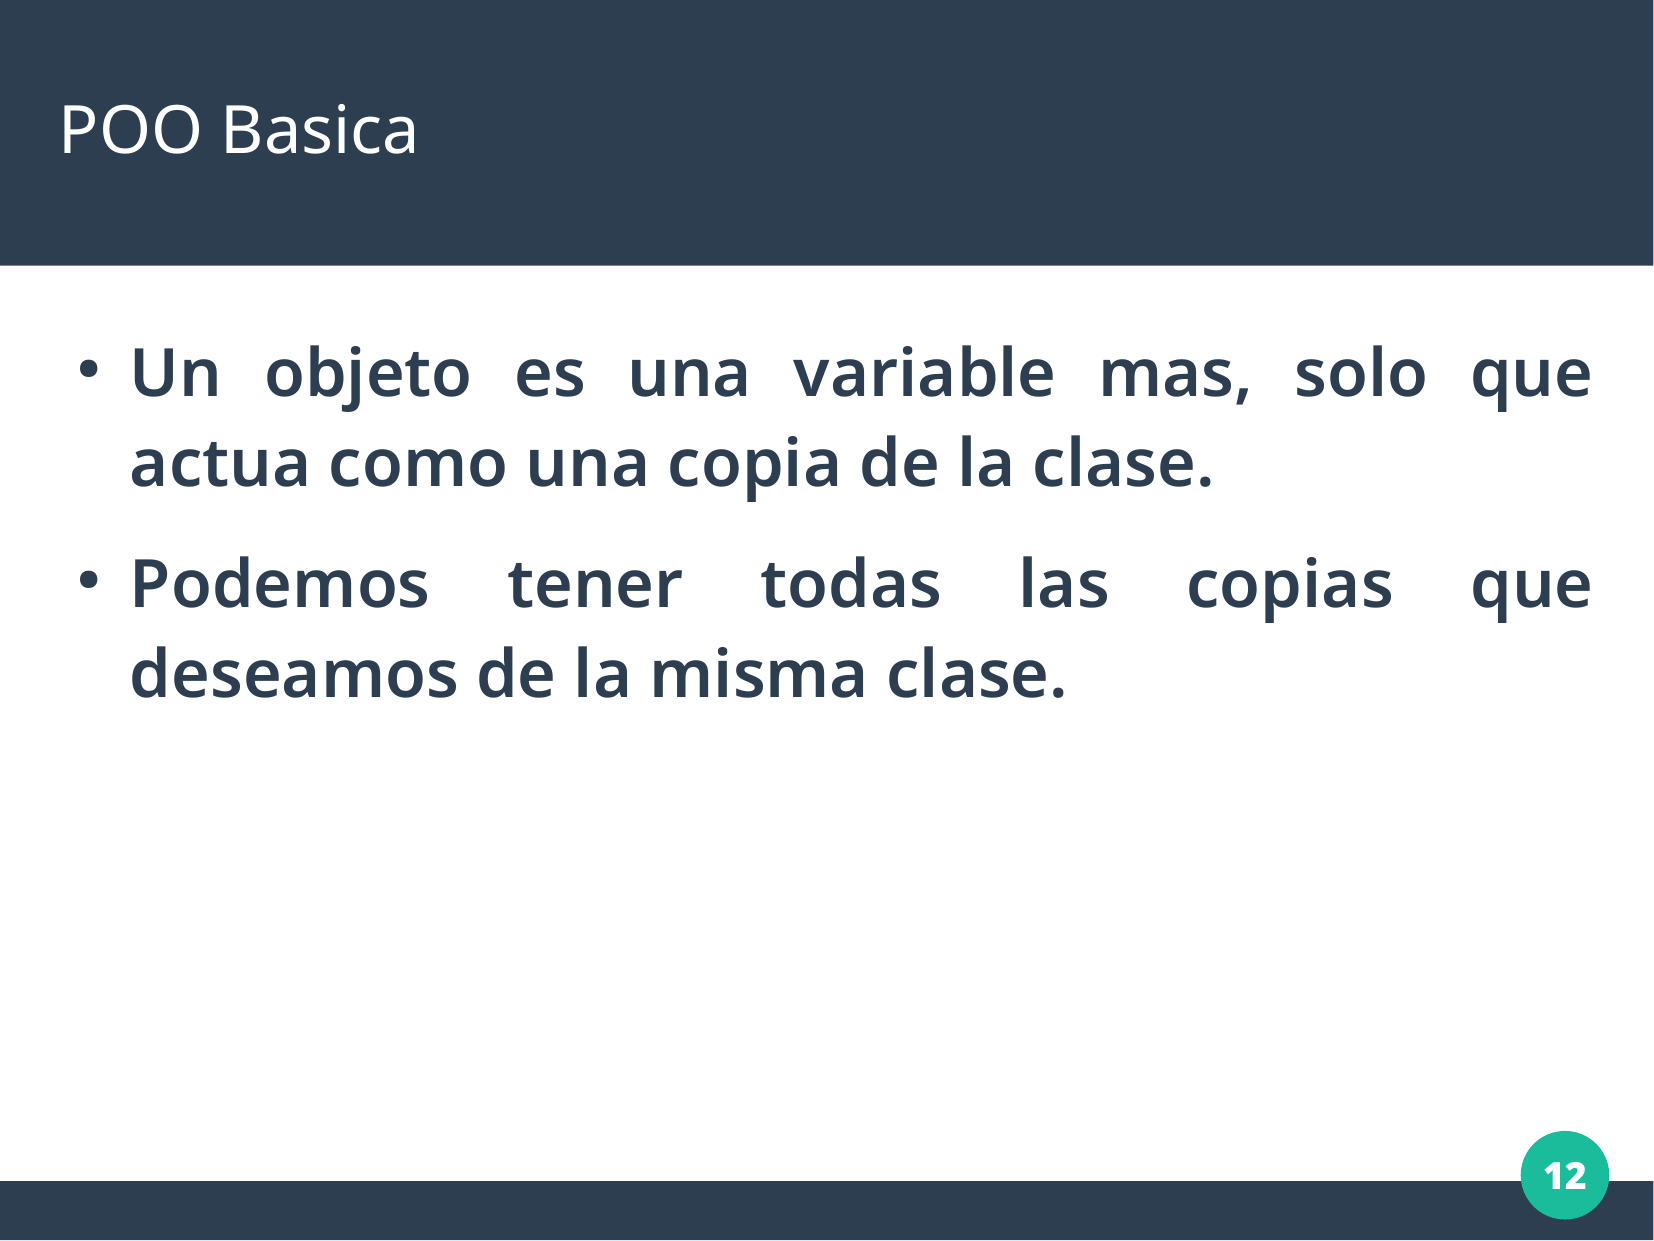

# POO Basica
Un objeto es una variable mas, solo que actua como una copia de la clase.
Podemos tener todas las copias que deseamos de la misma clase.
12